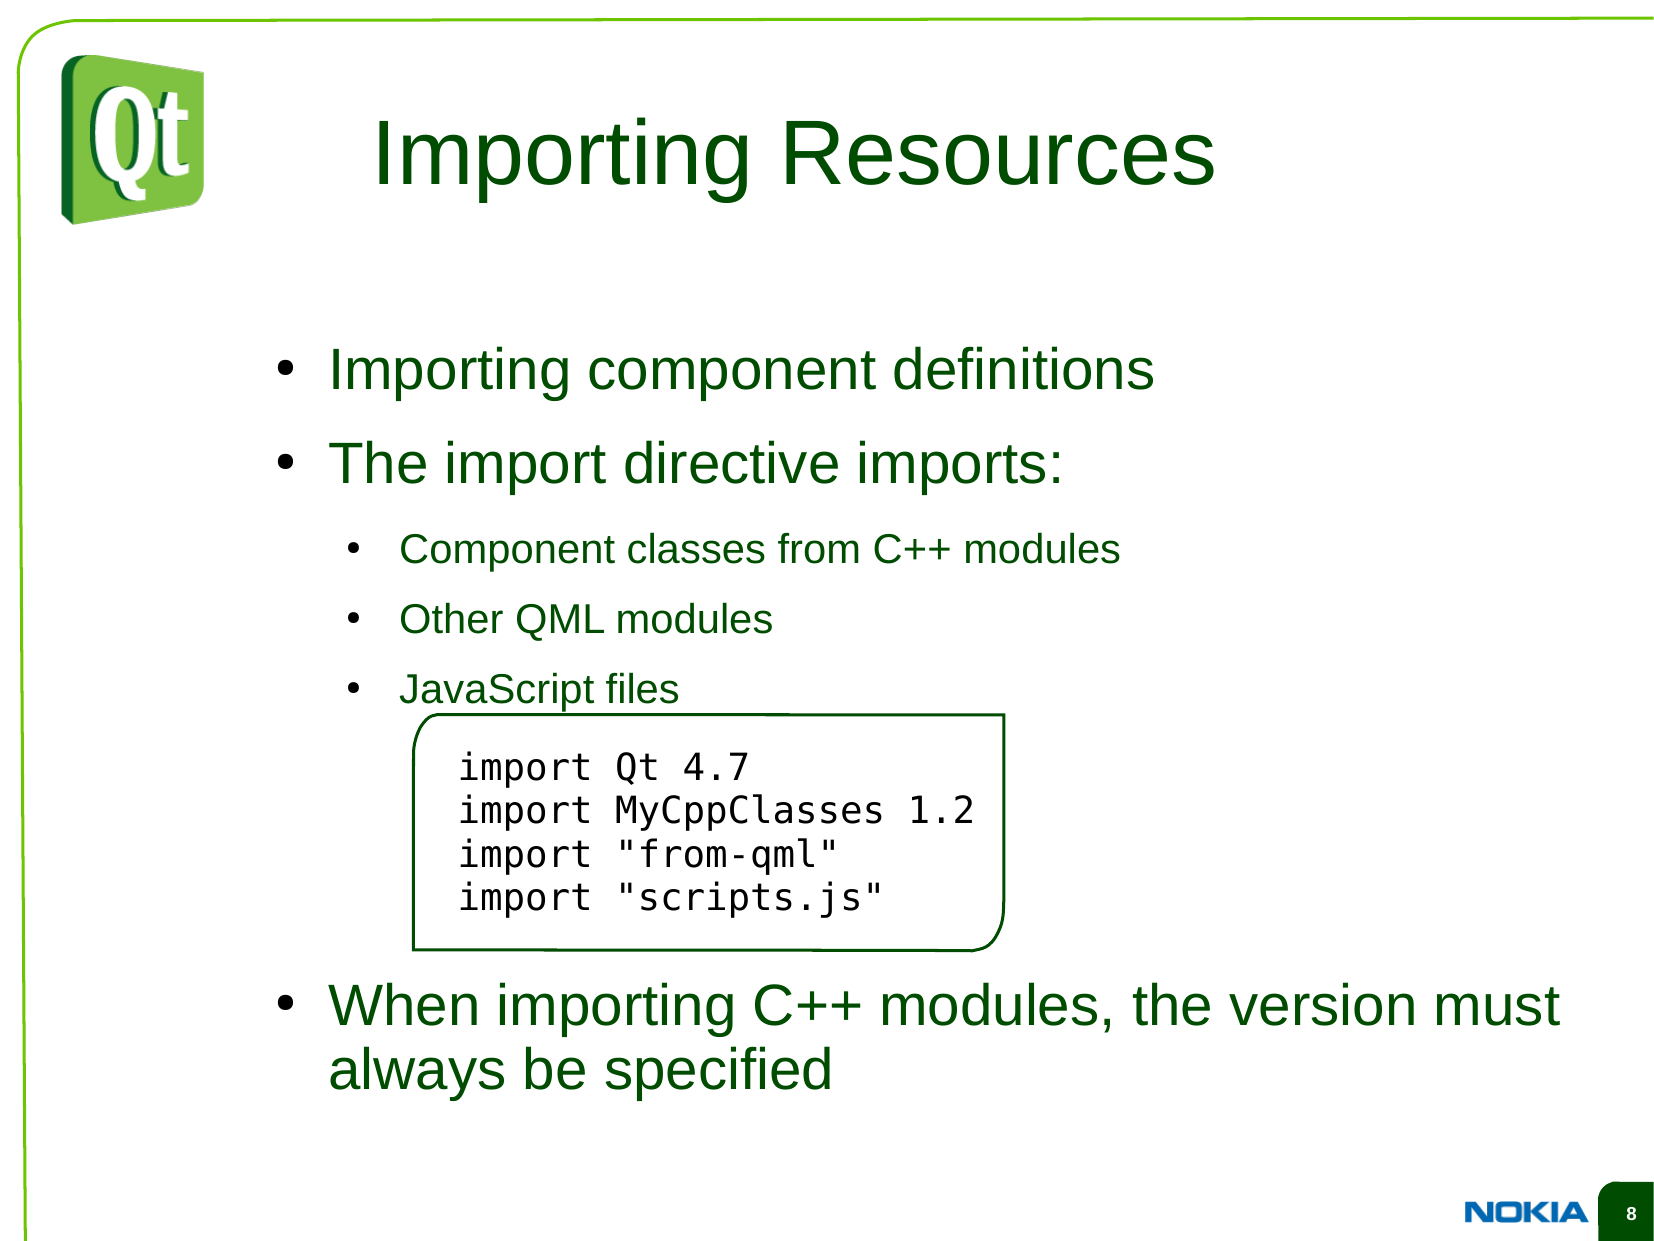

# Importing Resources
Importing component definitions
The import directive imports:
Component classes from C++ modules
Other QML modules
JavaScript files
When importing C++ modules, the version must always be specified
import Qt 4.7
import MyCppClasses 1.2
import "from-qml"
import "scripts.js"